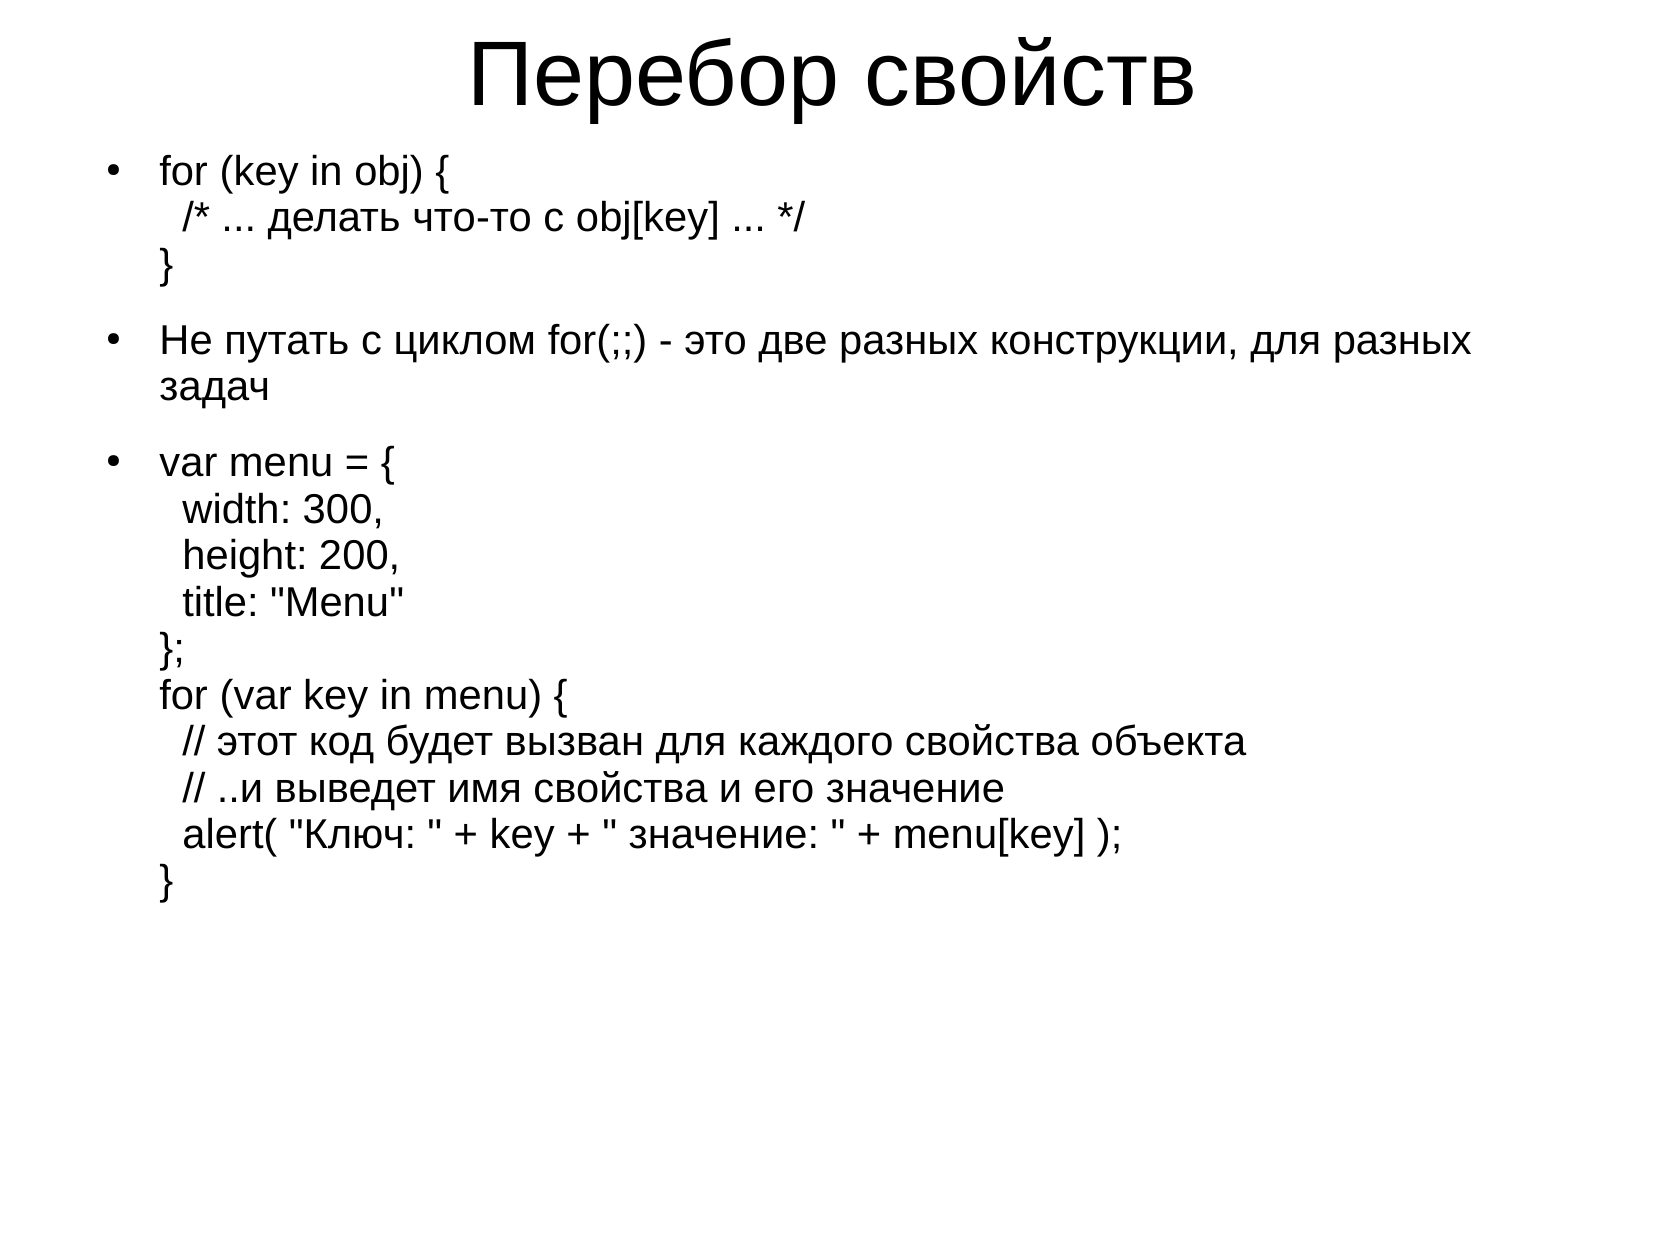

# Перебор свойств
for (key in obj) {
 /* ... делать что-то с obj[key] ... */
}
Не путать с циклом for(;;) - это две разных конструкции, для разных задач
var menu = {
 width: 300,
 height: 200,
 title: "Menu"
};
for (var key in menu) {
 // этот код будет вызван для каждого свойства объекта
 // ..и выведет имя свойства и его значение
 alert( "Ключ: " + key + " значение: " + menu[key] );
}